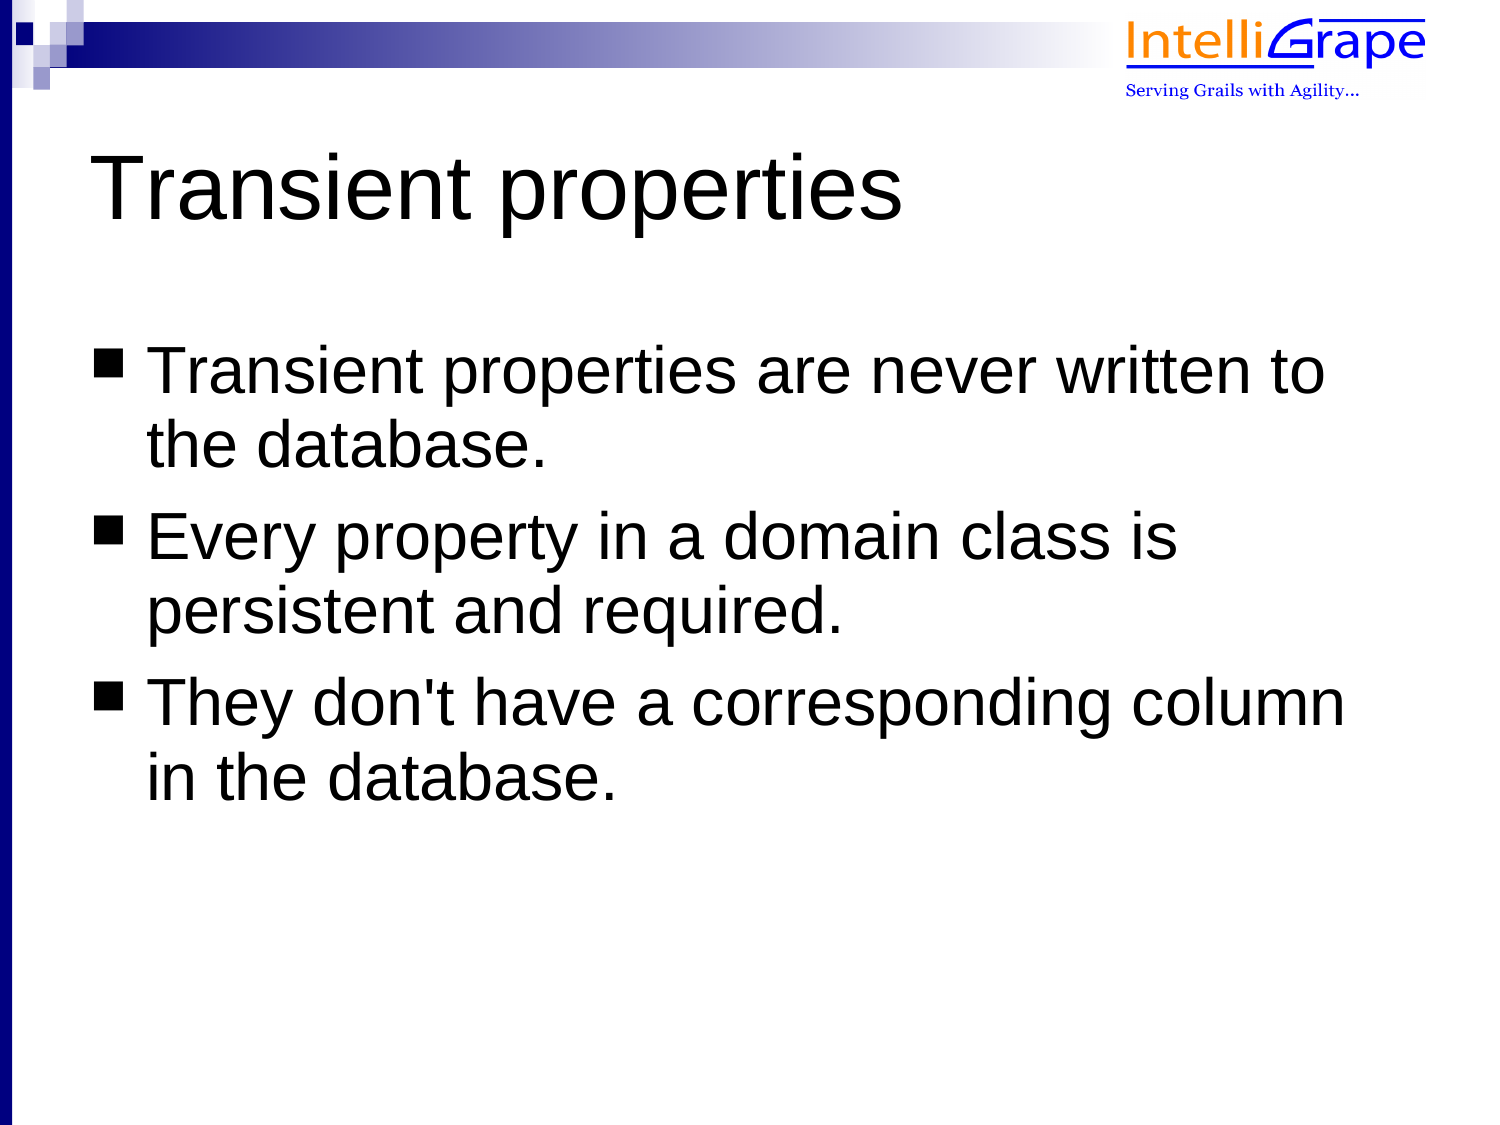

# Transient properties
Transient properties are never written to the database.
Every property in a domain class is persistent and required.
They don't have a corresponding column in the database.